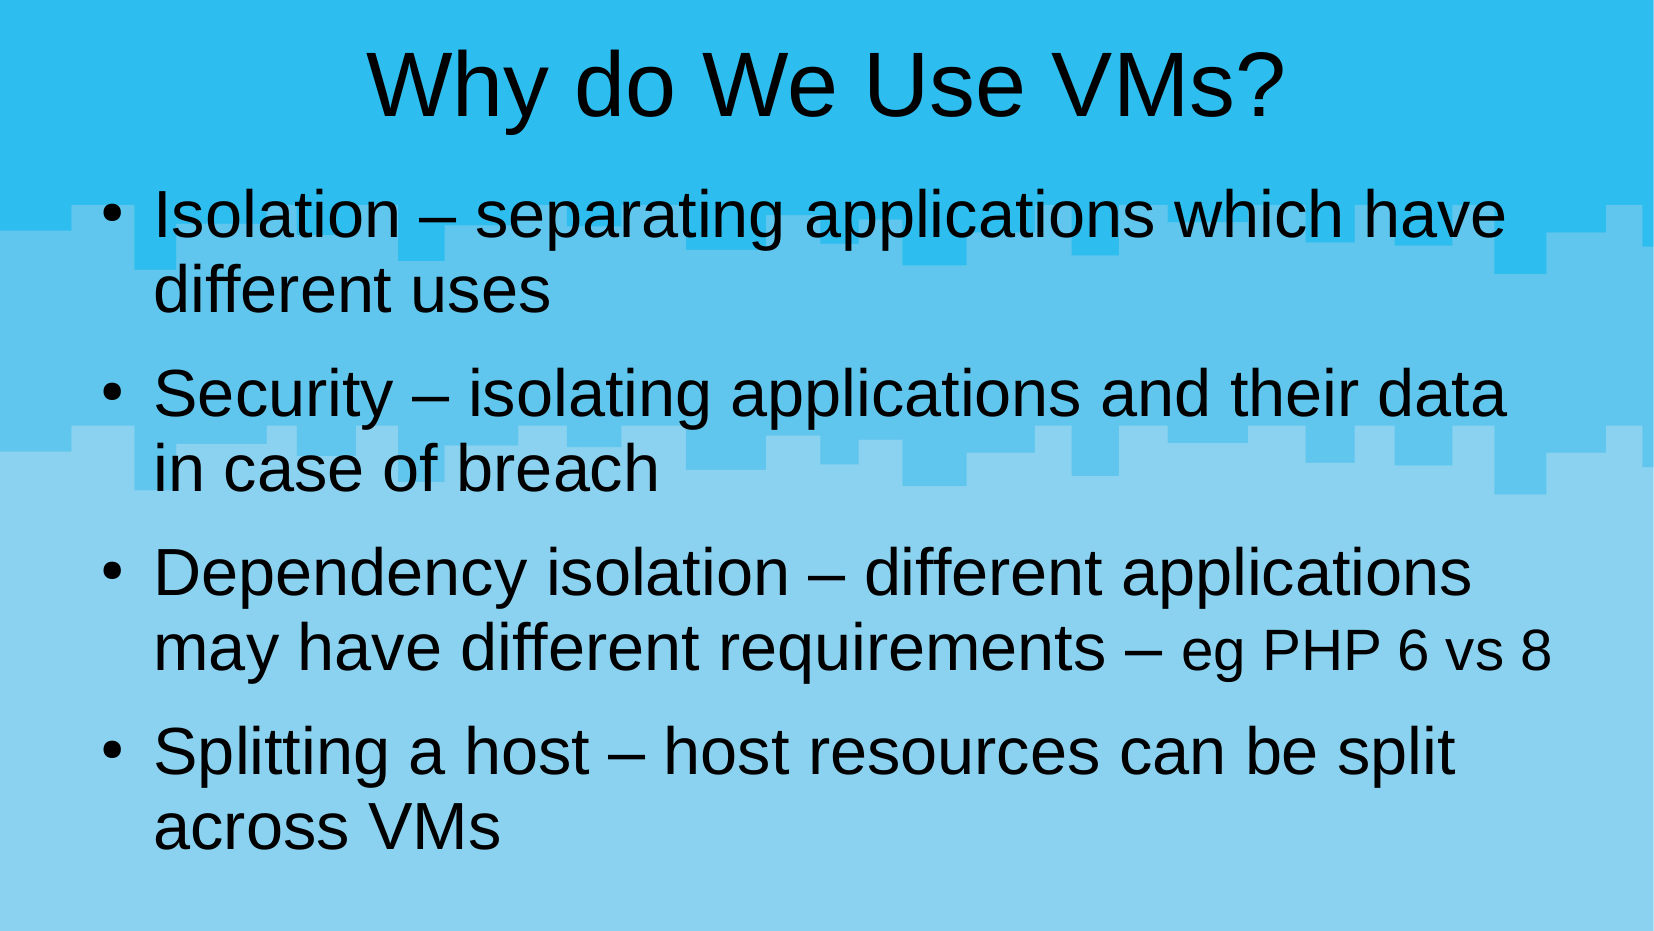

# Why do We Use VMs?
Isolation – separating applications which have different uses
Security – isolating applications and their data in case of breach
Dependency isolation – different applications may have different requirements – eg PHP 6 vs 8
Splitting a host – host resources can be split across VMs